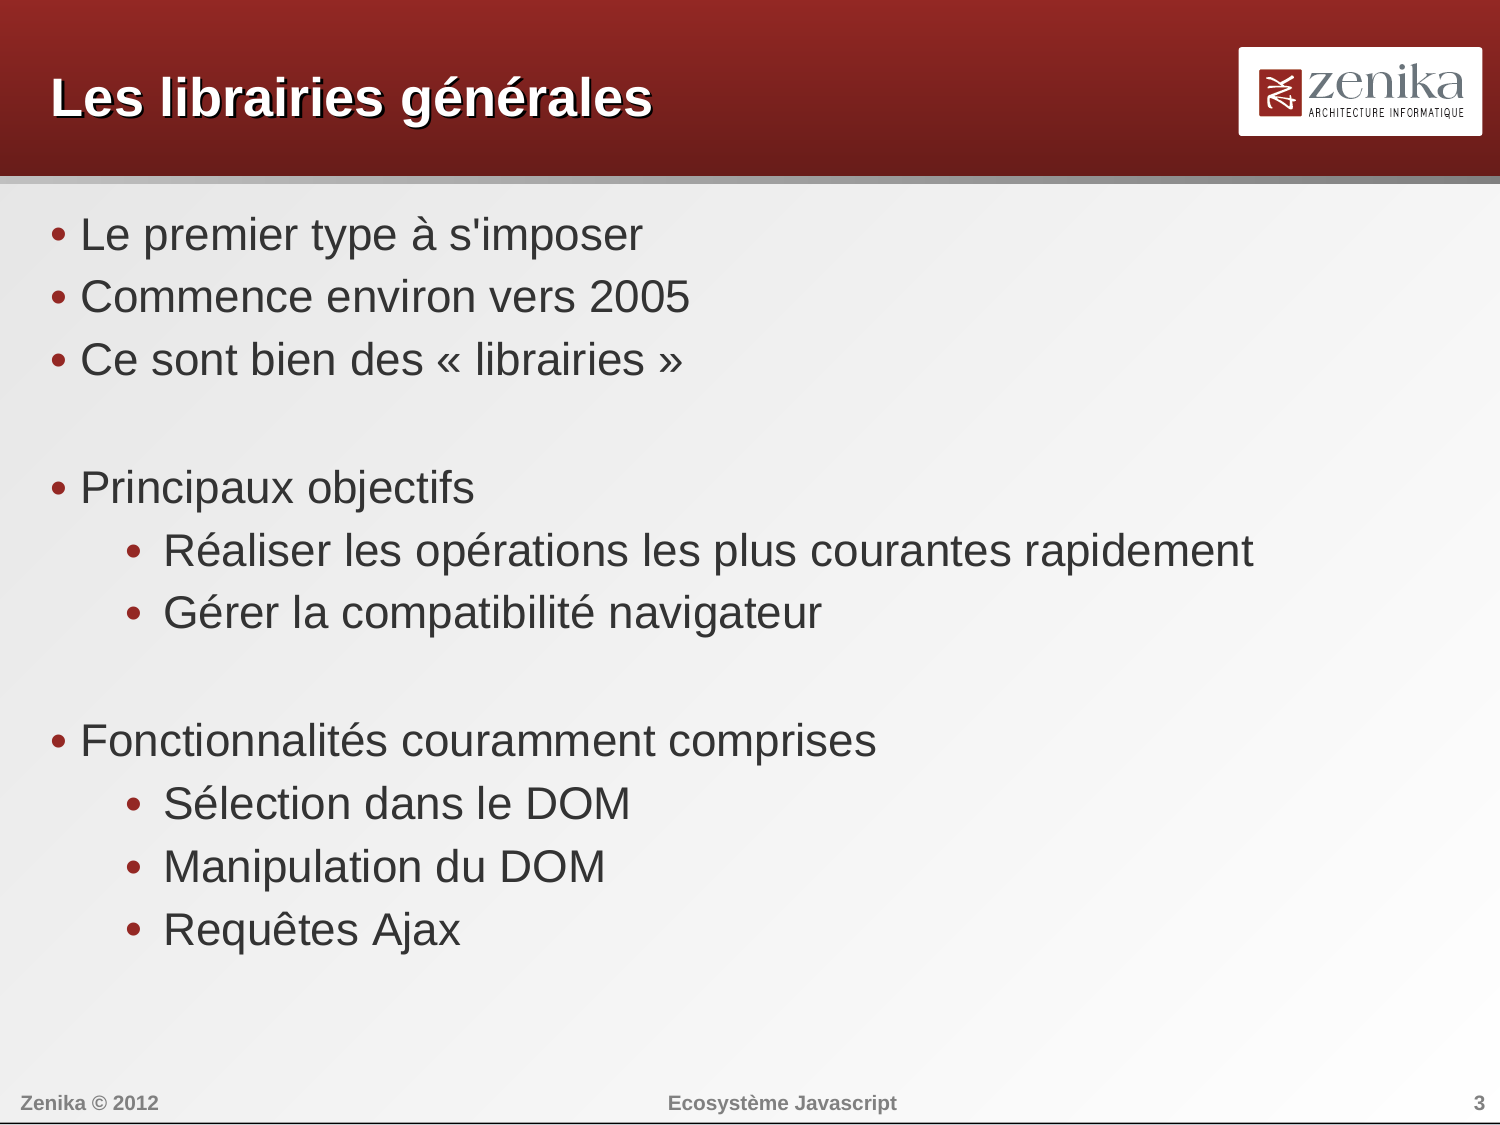

# Les librairies générales
 Le premier type à s'imposer
 Commence environ vers 2005
 Ce sont bien des « librairies »
 Principaux objectifs
Réaliser les opérations les plus courantes rapidement
Gérer la compatibilité navigateur
 Fonctionnalités couramment comprises
Sélection dans le DOM
Manipulation du DOM
Requêtes Ajax